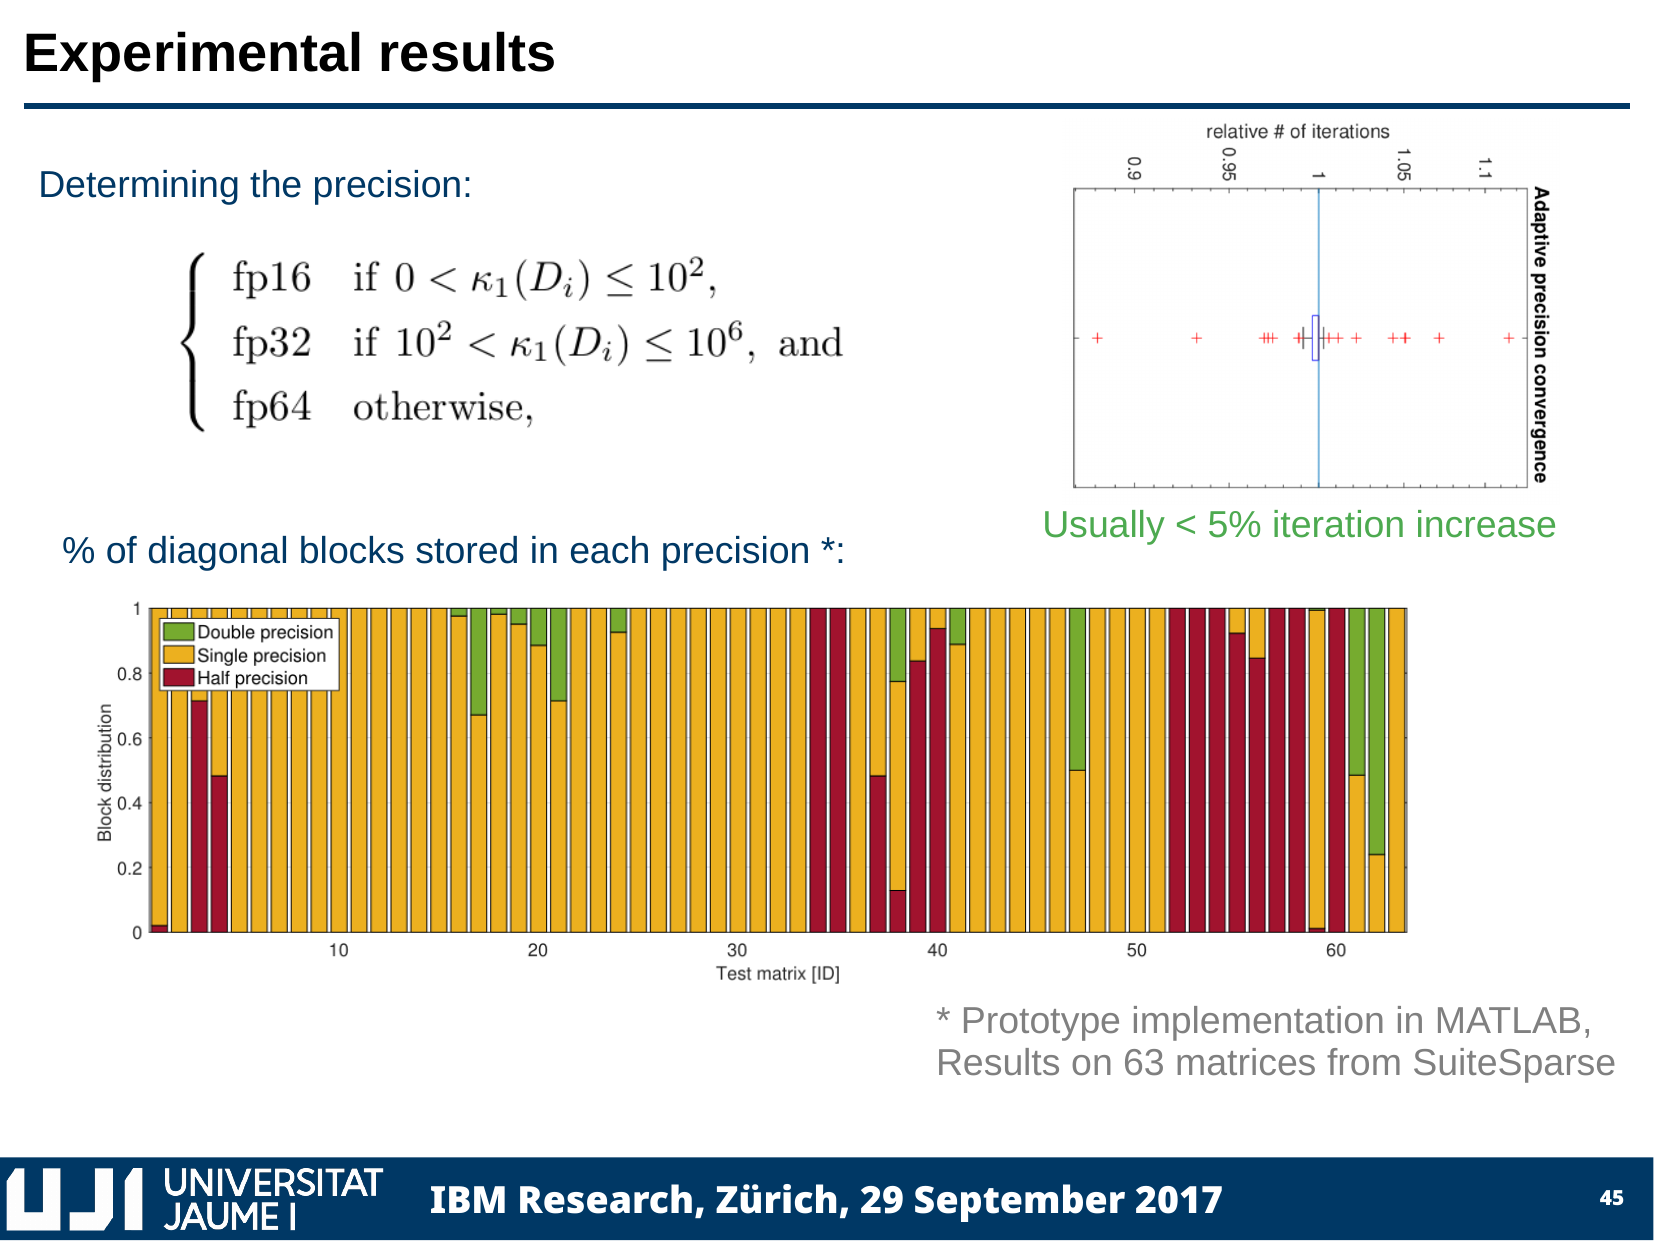

# Experimental results
Determining the precision:
Usually < 5% iteration increase
% of diagonal blocks stored in each precision *:
* Prototype implementation in MATLAB,
Results on 63 matrices from SuiteSparse
IBM Research, Zürich, 29 September 2017
45